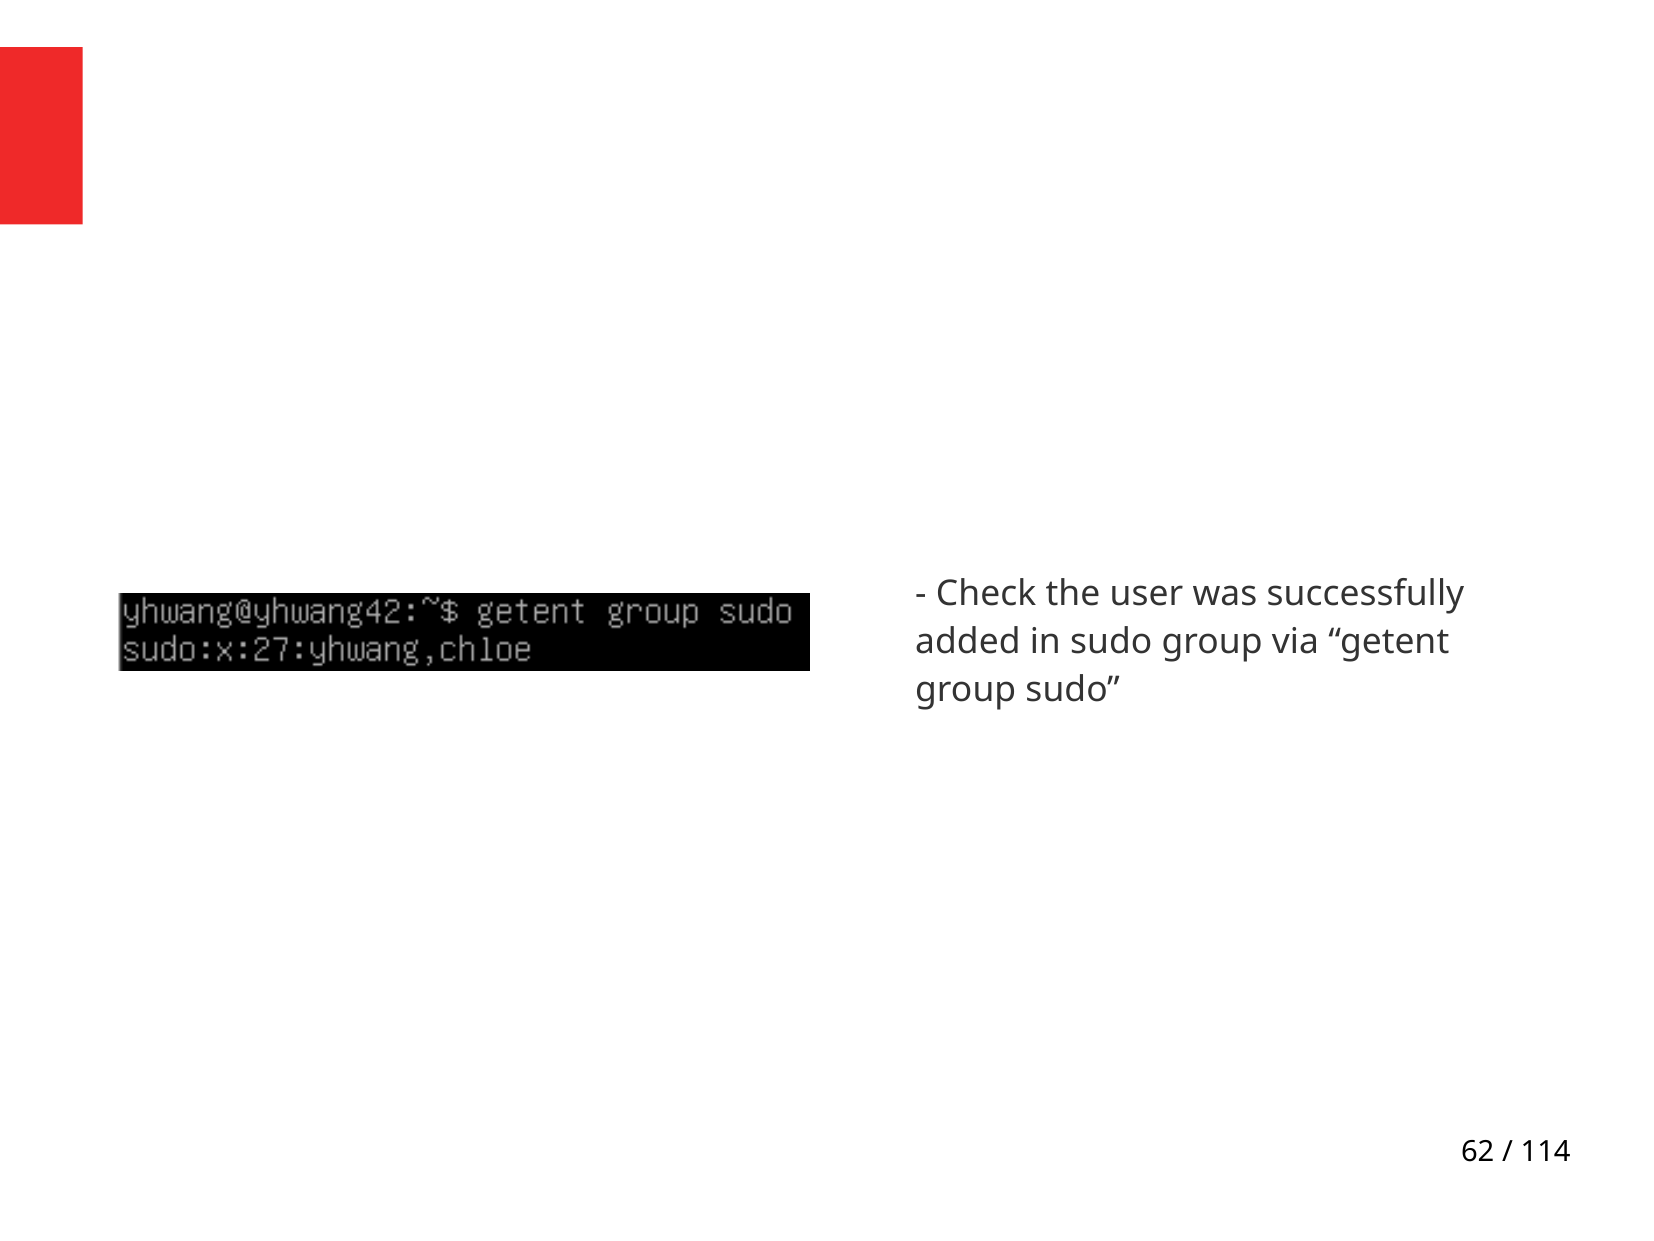

# - Check the user was successfully added in sudo group via “getent group sudo”
62